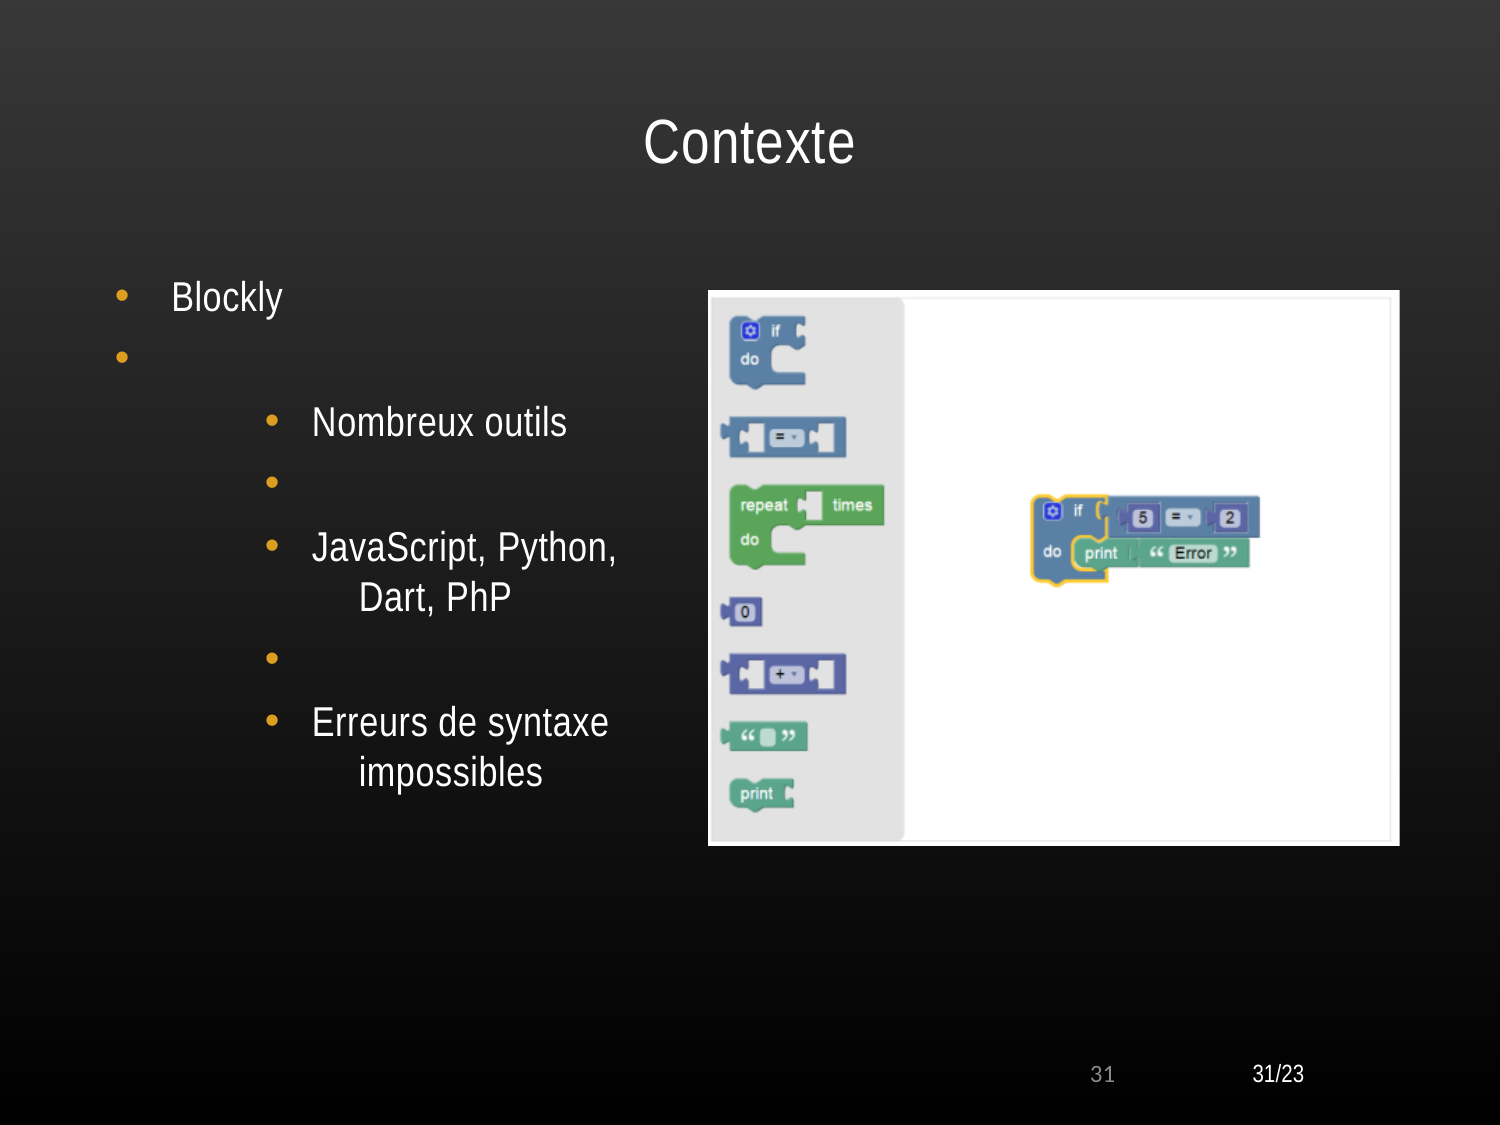

Contexte
# Blockly
Nombreux outils
JavaScript, Python, Dart, PhP
Erreurs de syntaxe impossibles
31